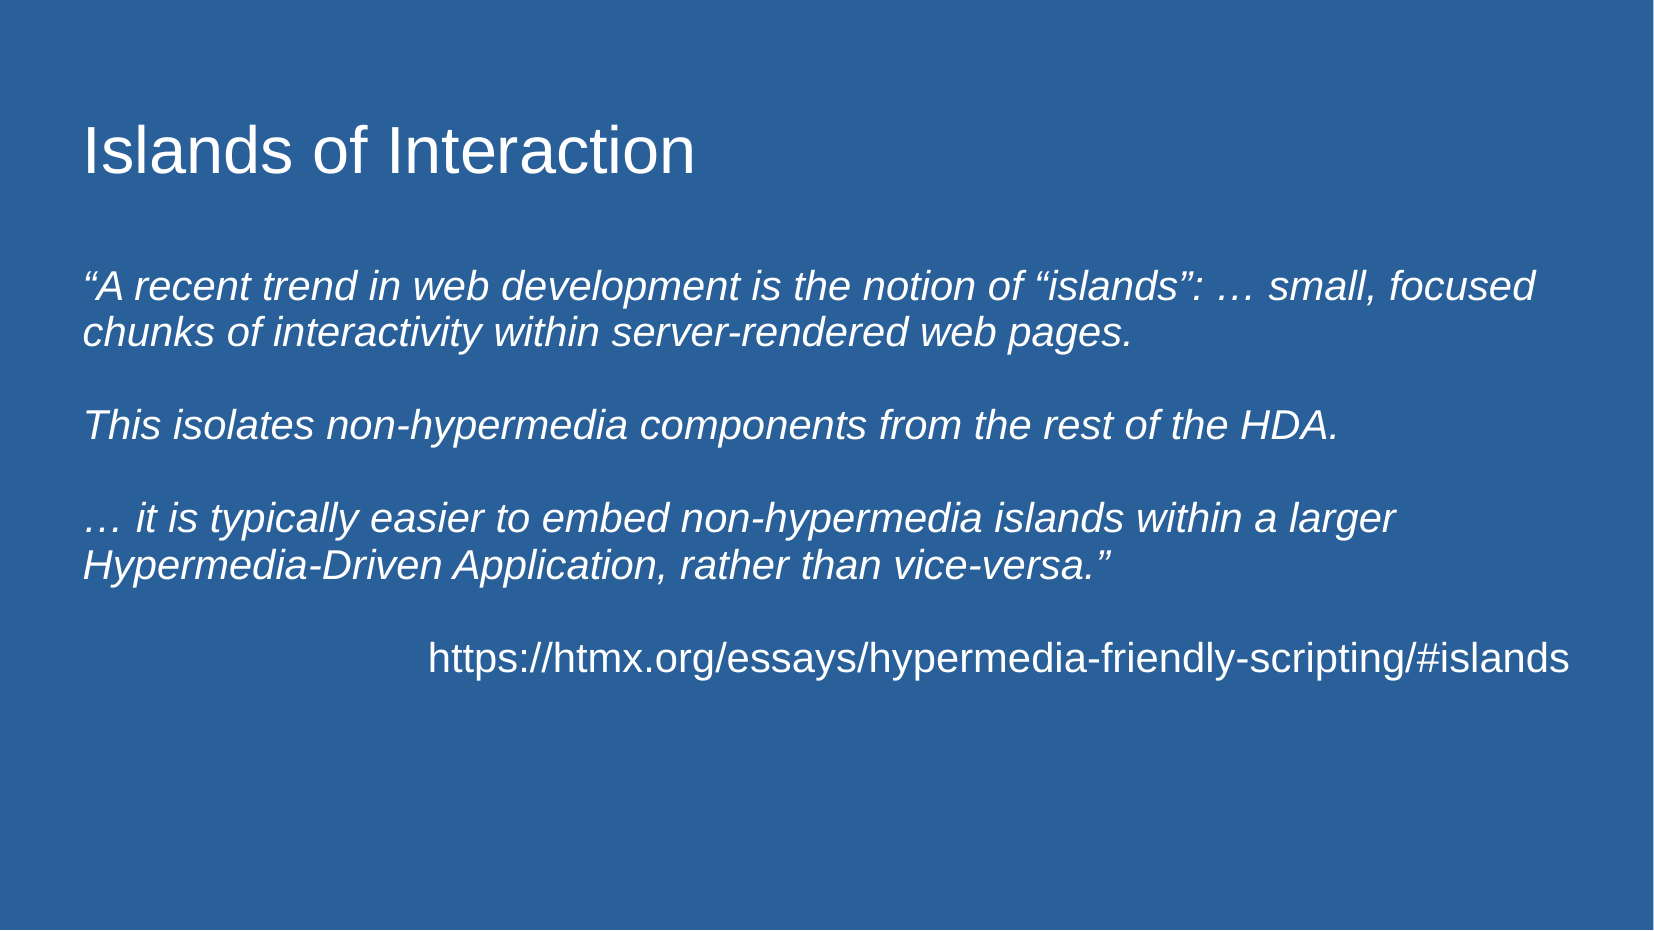

# Islands of Interaction
“A recent trend in web development is the notion of “islands”: … small, focused chunks of interactivity within server-rendered web pages.
This isolates non-hypermedia components from the rest of the HDA.
… it is typically easier to embed non-hypermedia islands within a larger
Hypermedia-Driven Application, rather than vice-versa.”
https://htmx.org/essays/hypermedia-friendly-scripting/#islands